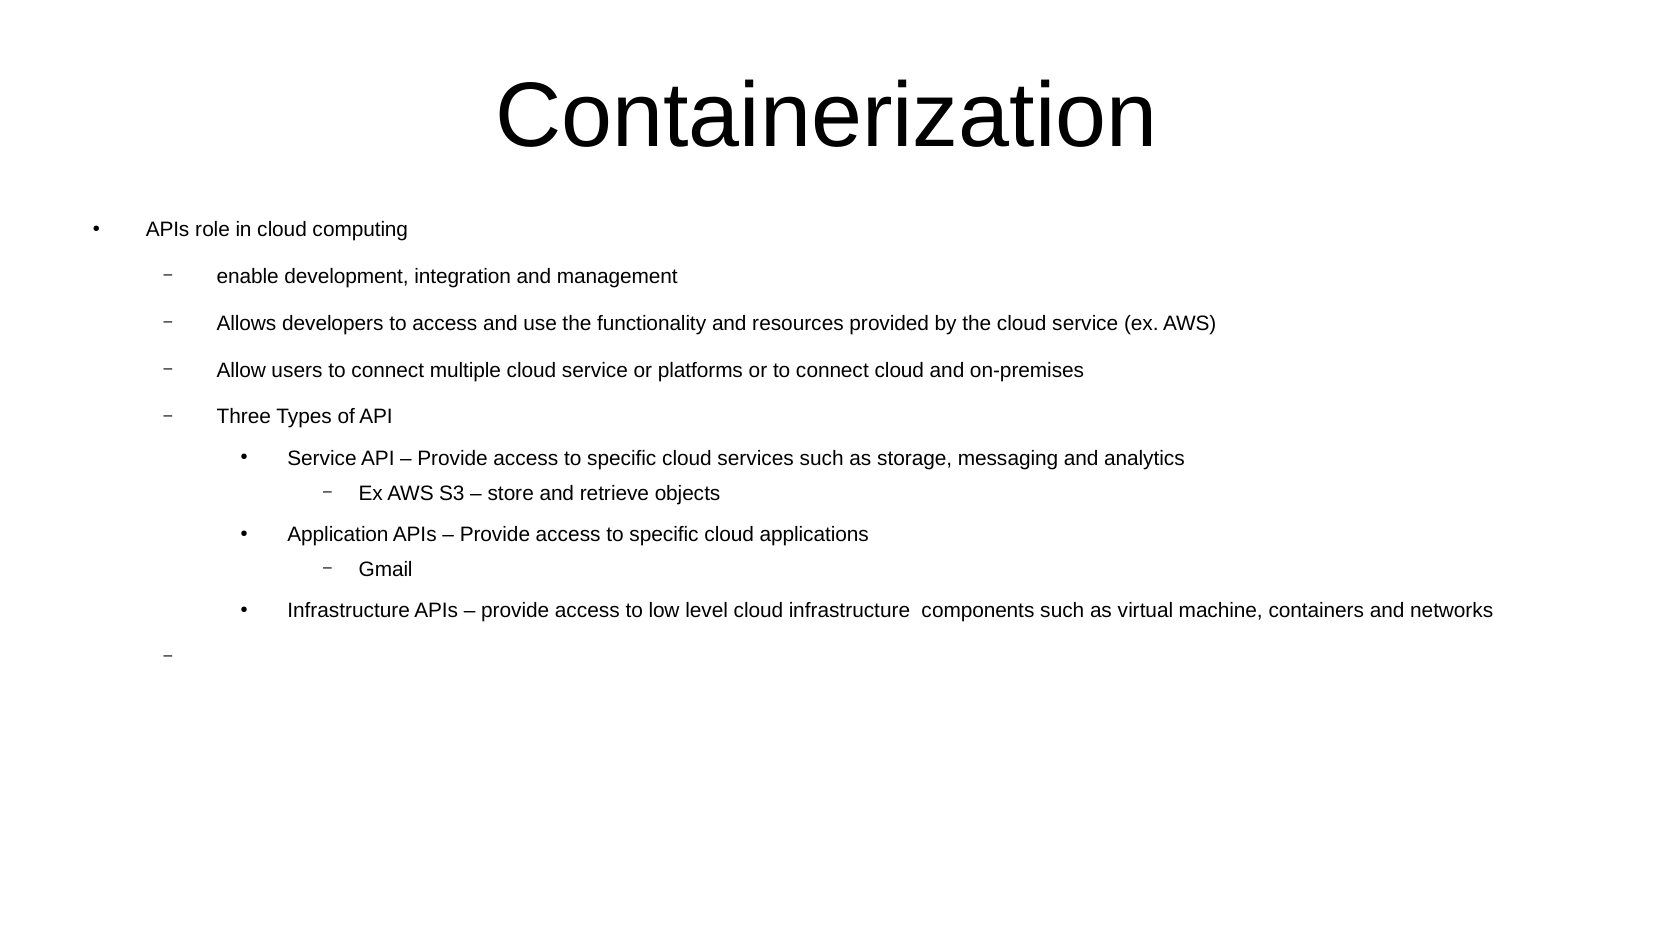

# Containerization
APIs role in cloud computing
enable development, integration and management
Allows developers to access and use the functionality and resources provided by the cloud service (ex. AWS)
Allow users to connect multiple cloud service or platforms or to connect cloud and on-premises
Three Types of API
Service API – Provide access to specific cloud services such as storage, messaging and analytics
Ex AWS S3 – store and retrieve objects
Application APIs – Provide access to specific cloud applications
Gmail
Infrastructure APIs – provide access to low level cloud infrastructure components such as virtual machine, containers and networks